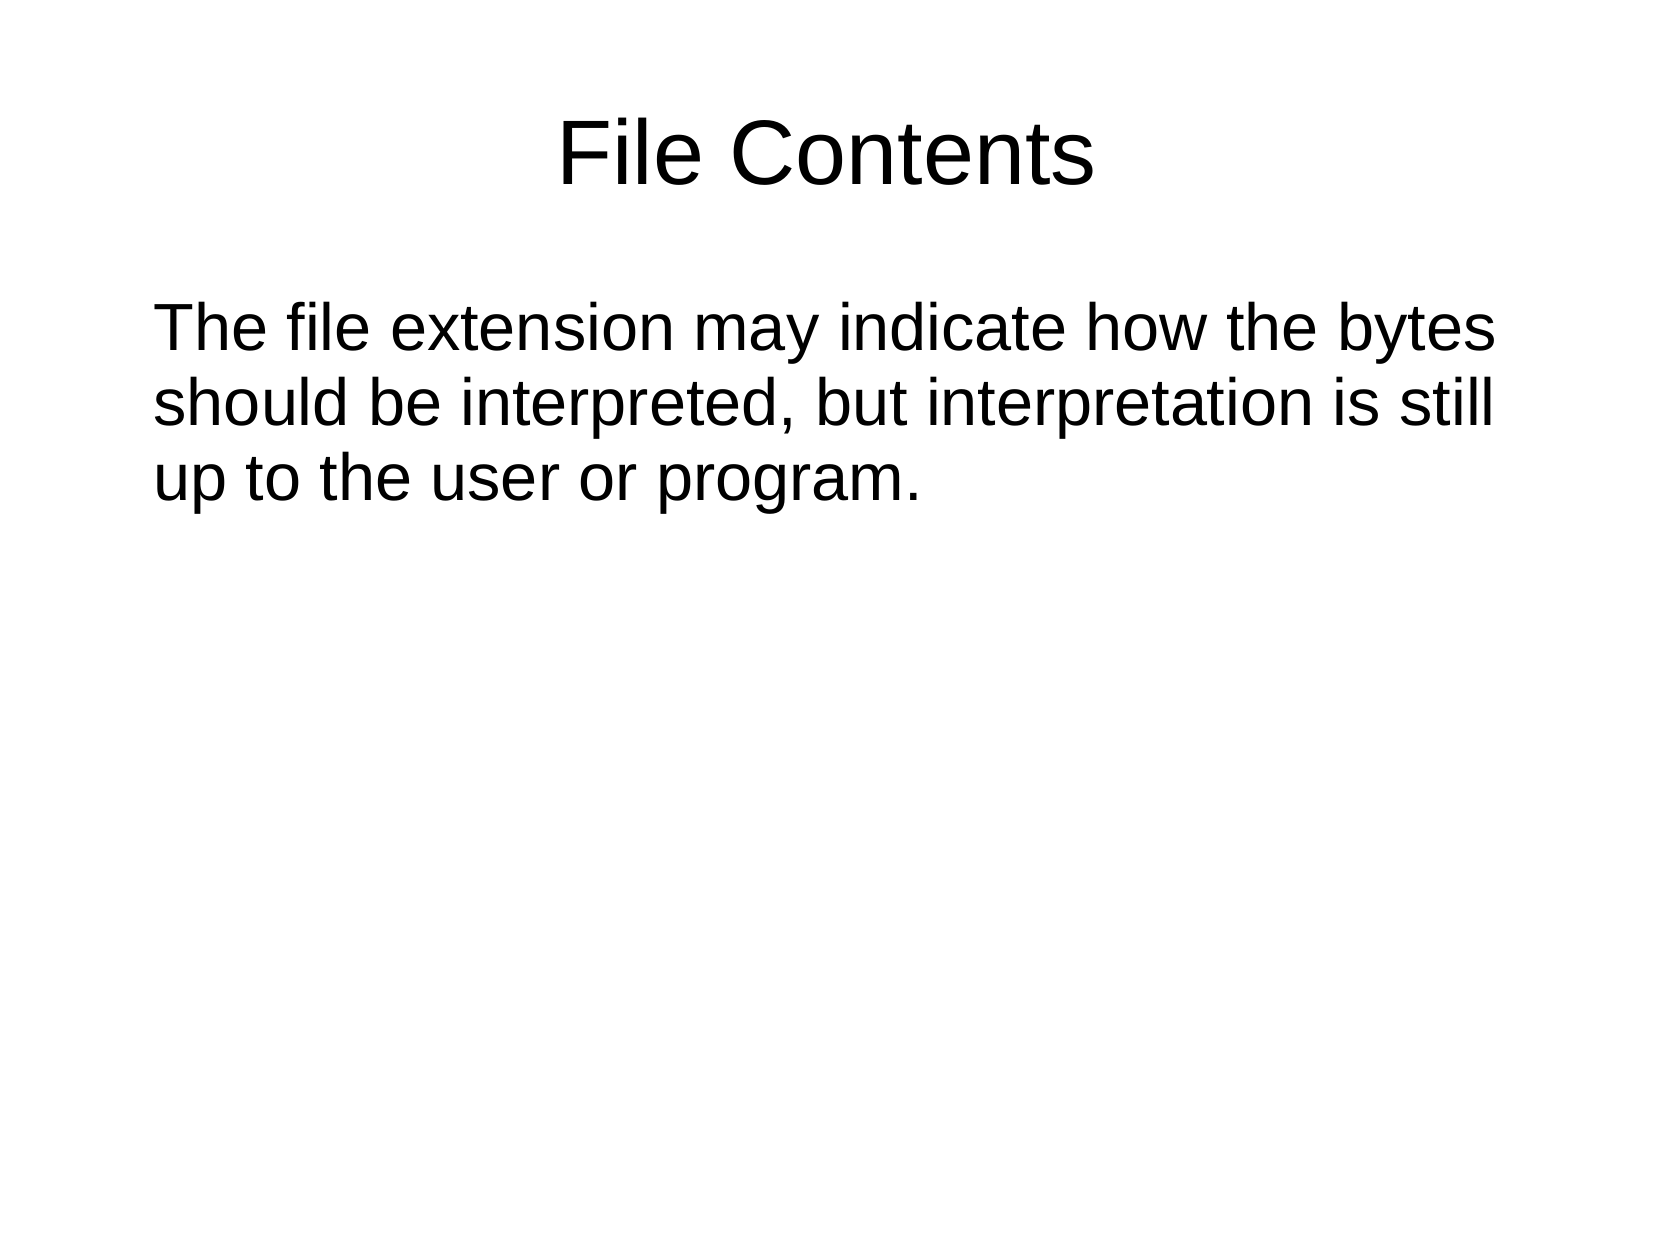

# File Contents
The file extension may indicate how the bytes should be interpreted, but interpretation is still up to the user or program.